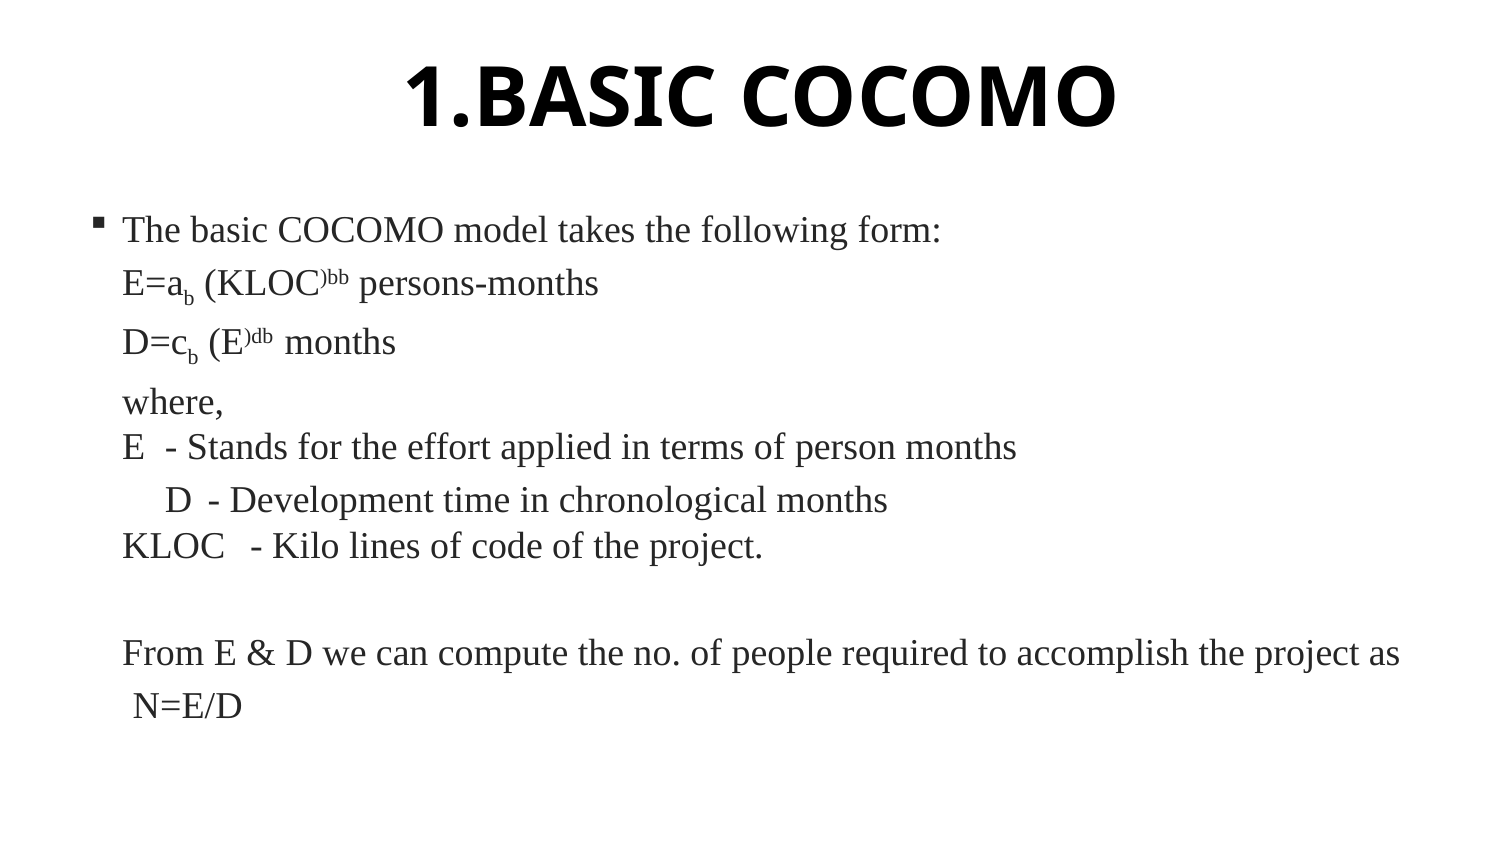

# 1.Basic COCOMO
The basic COCOMO model takes the following form:
		E=ab (KLOC)bb persons-months
		D=cb (E)db months
	where,
	E		- Stands for the effort applied in terms of person months
	 	D		- Development time in chronological months
	KLOC	- Kilo lines of code of the project.
	From E & D we can compute the no. of people required to accomplish the project as
							N=E/D